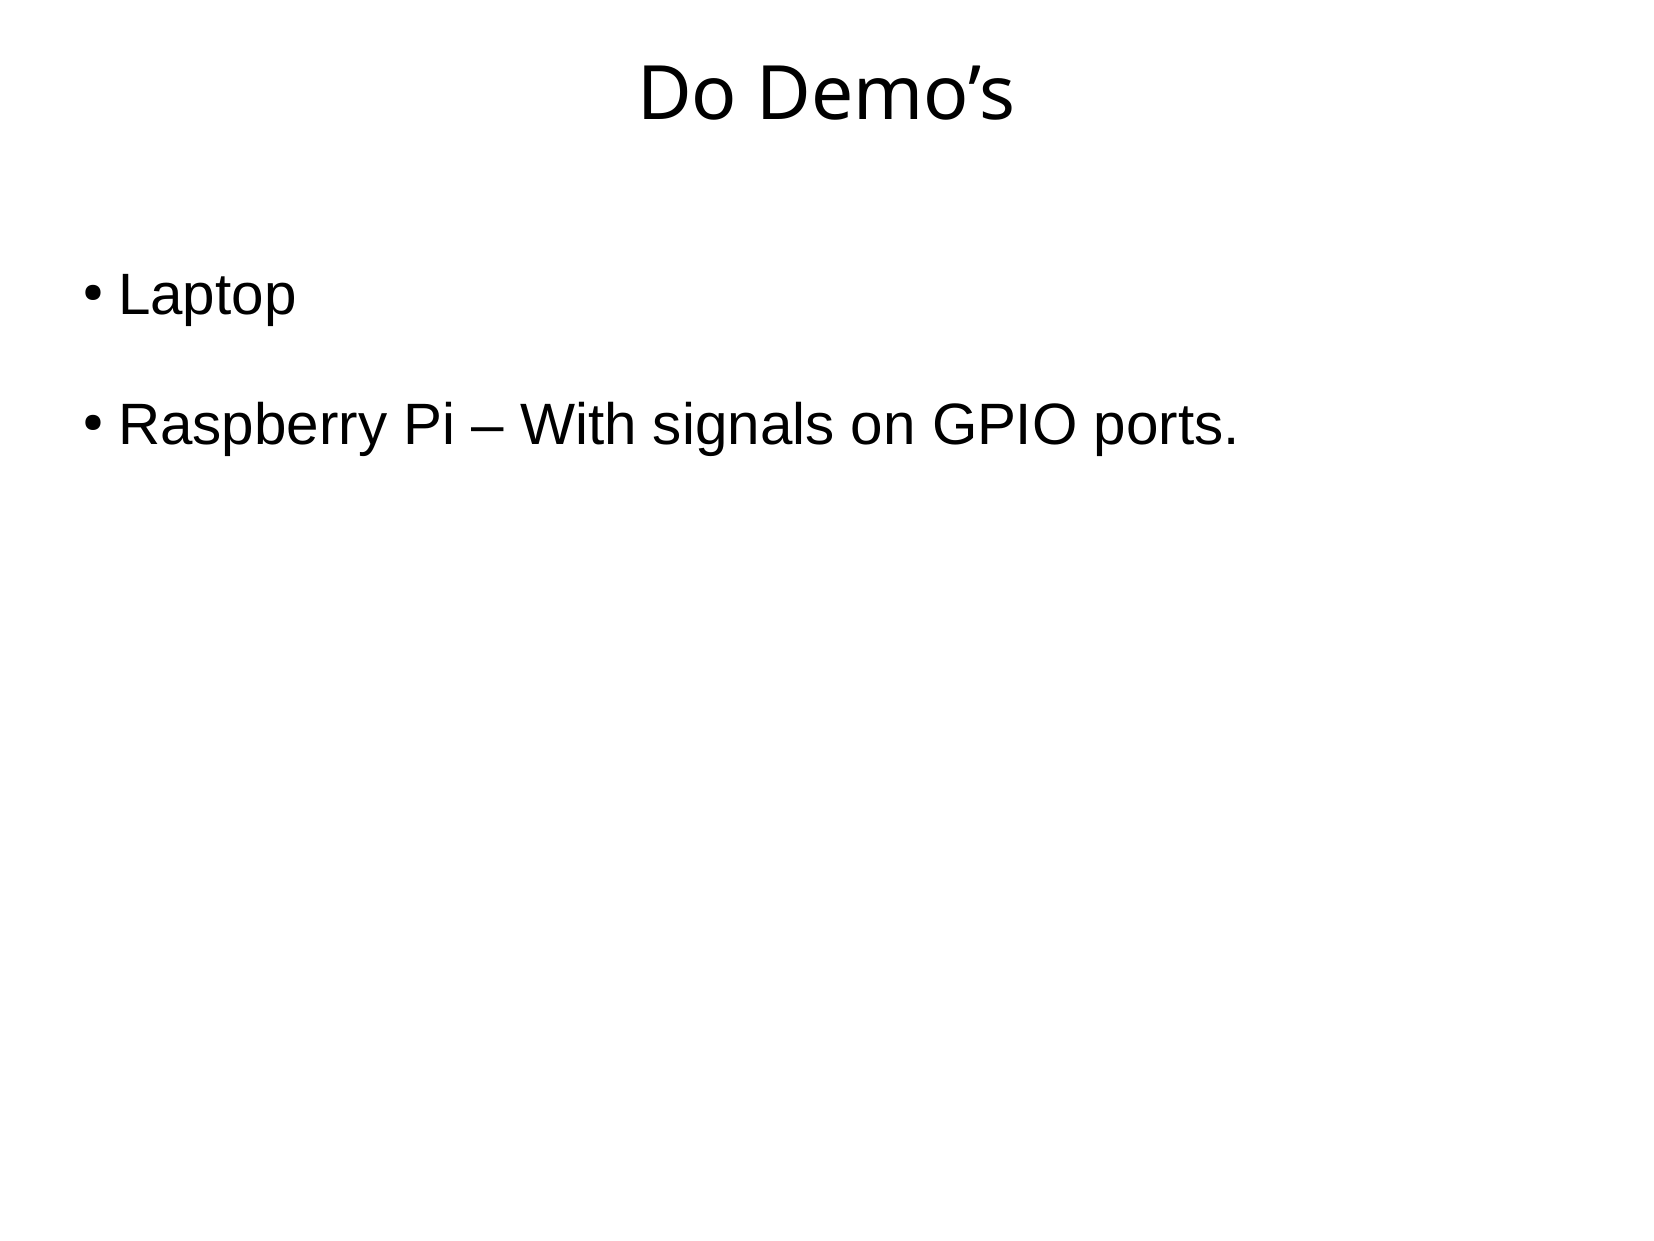

# Do Demo’s
Laptop
Raspberry Pi – With signals on GPIO ports.